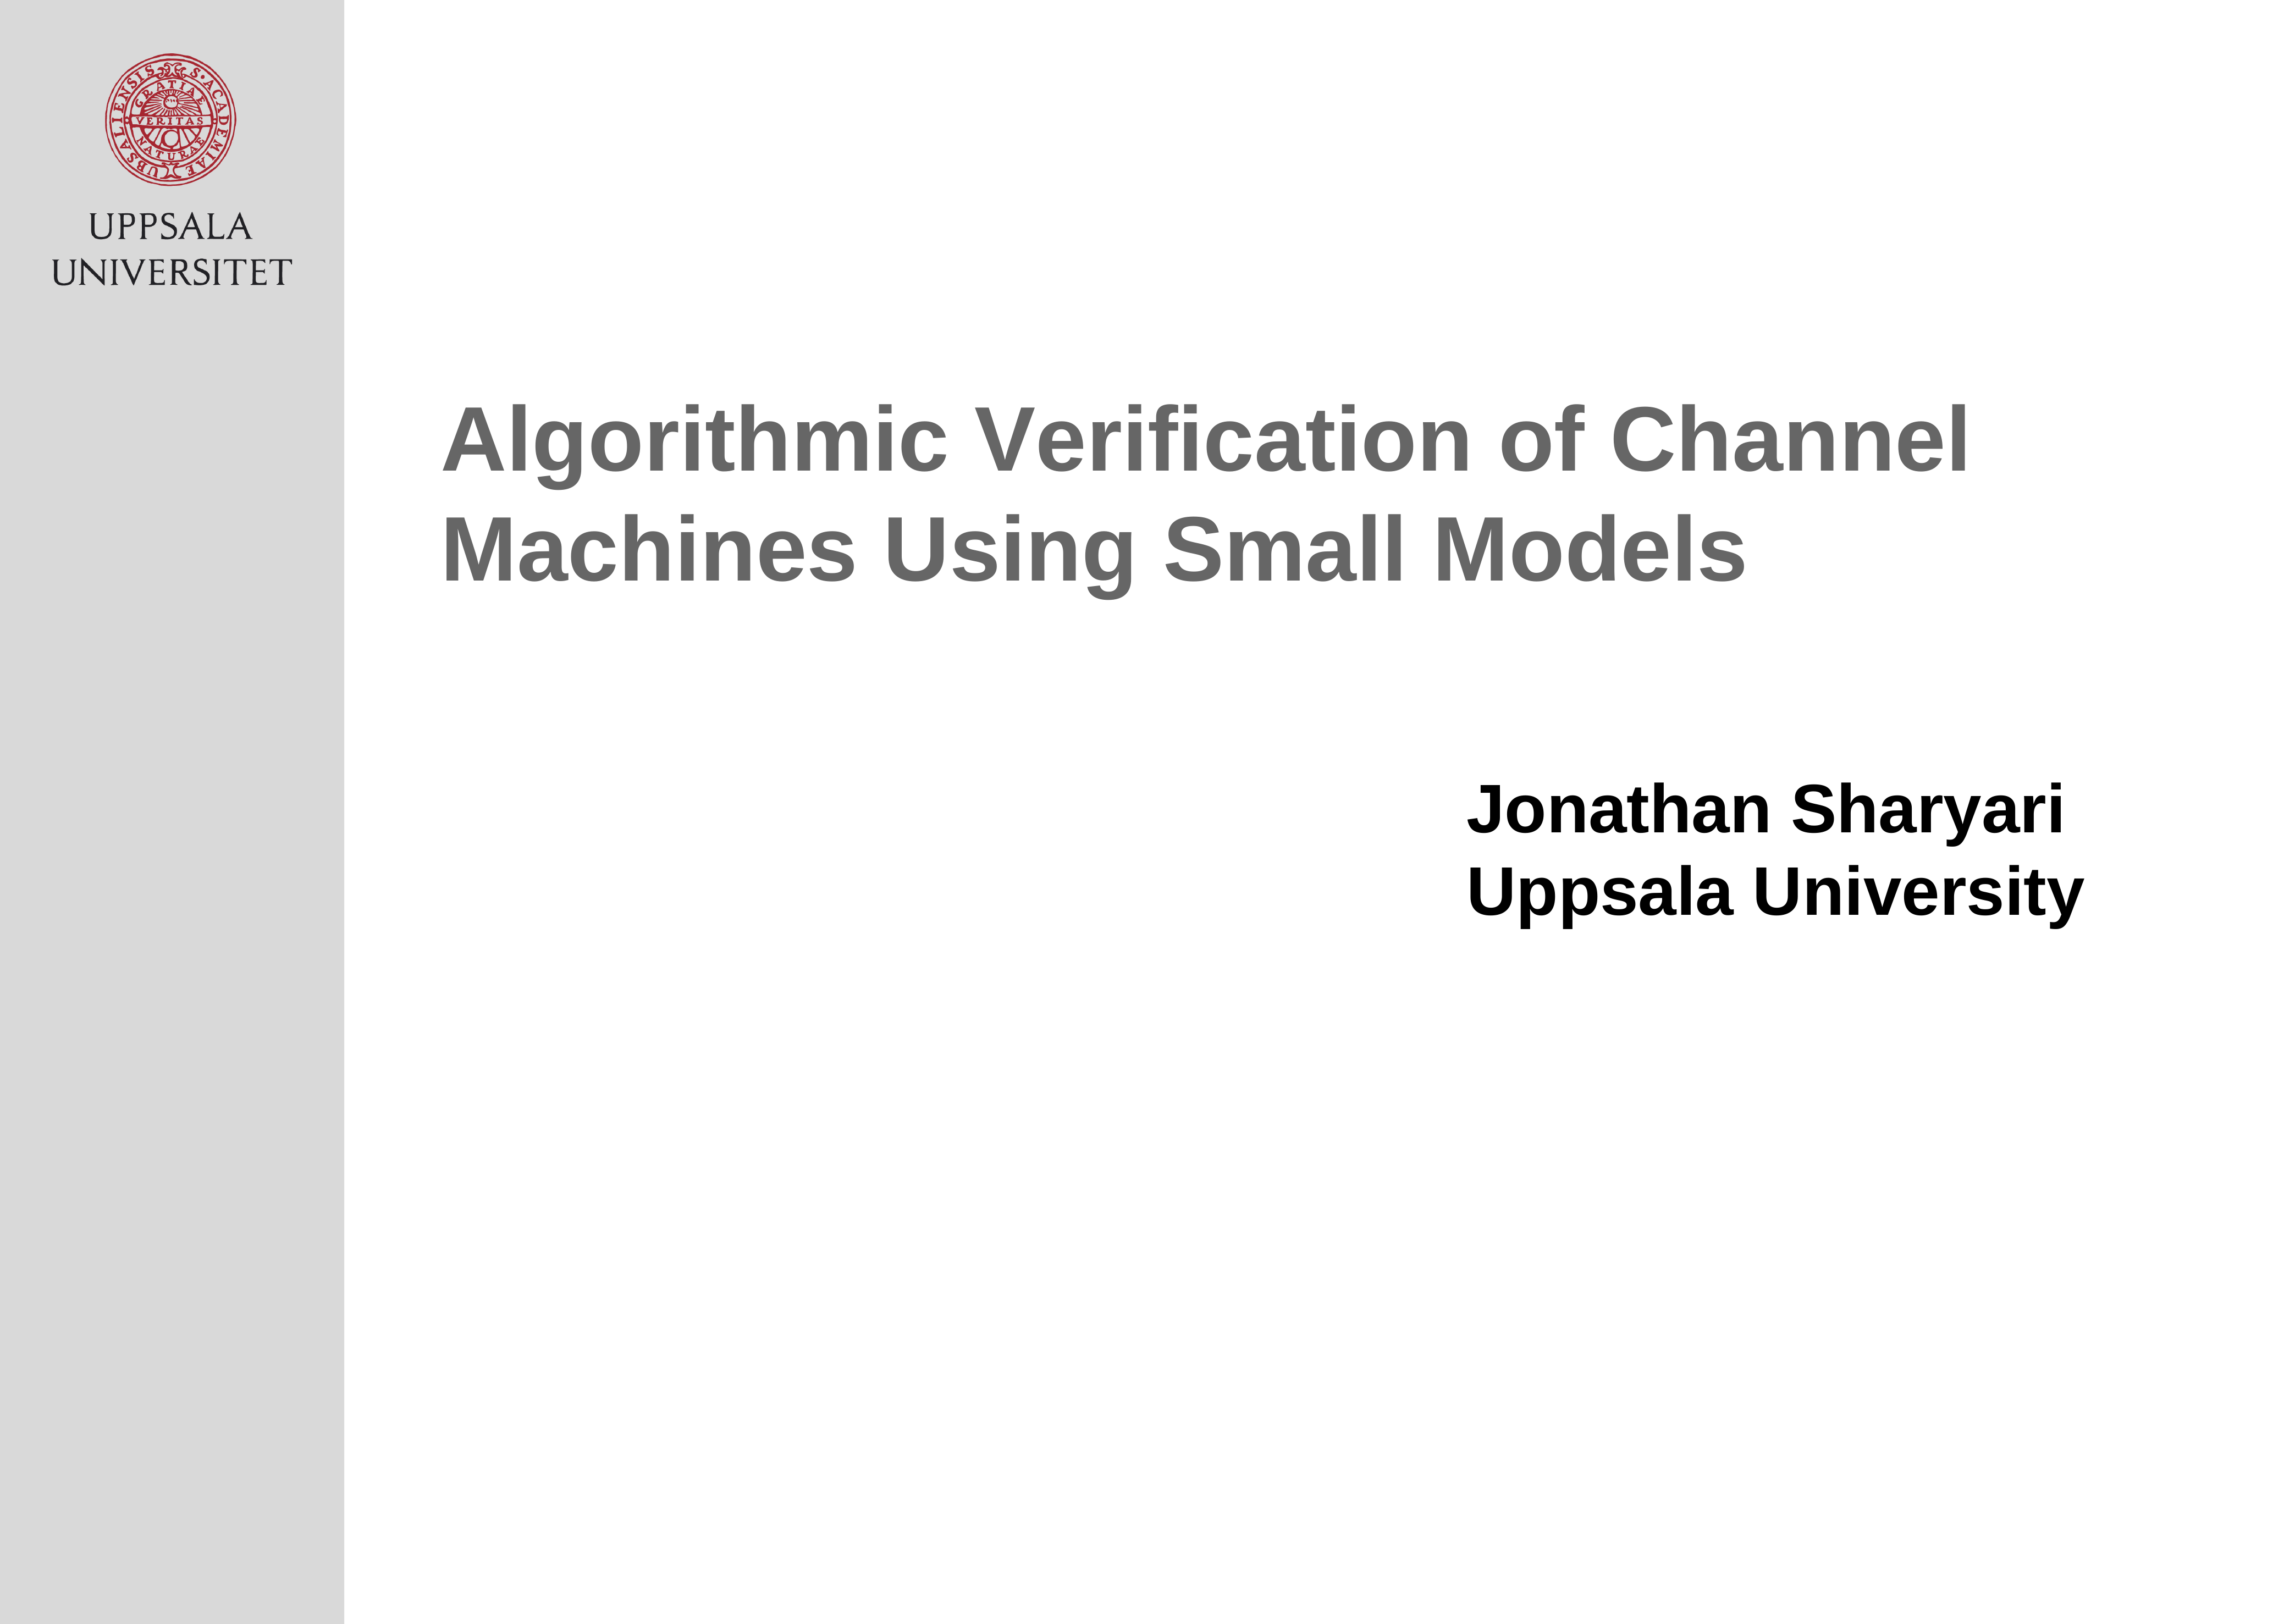

# Algorithmic Verification of Channel Machines Using Small Models
Jonathan Sharyari
Uppsala University